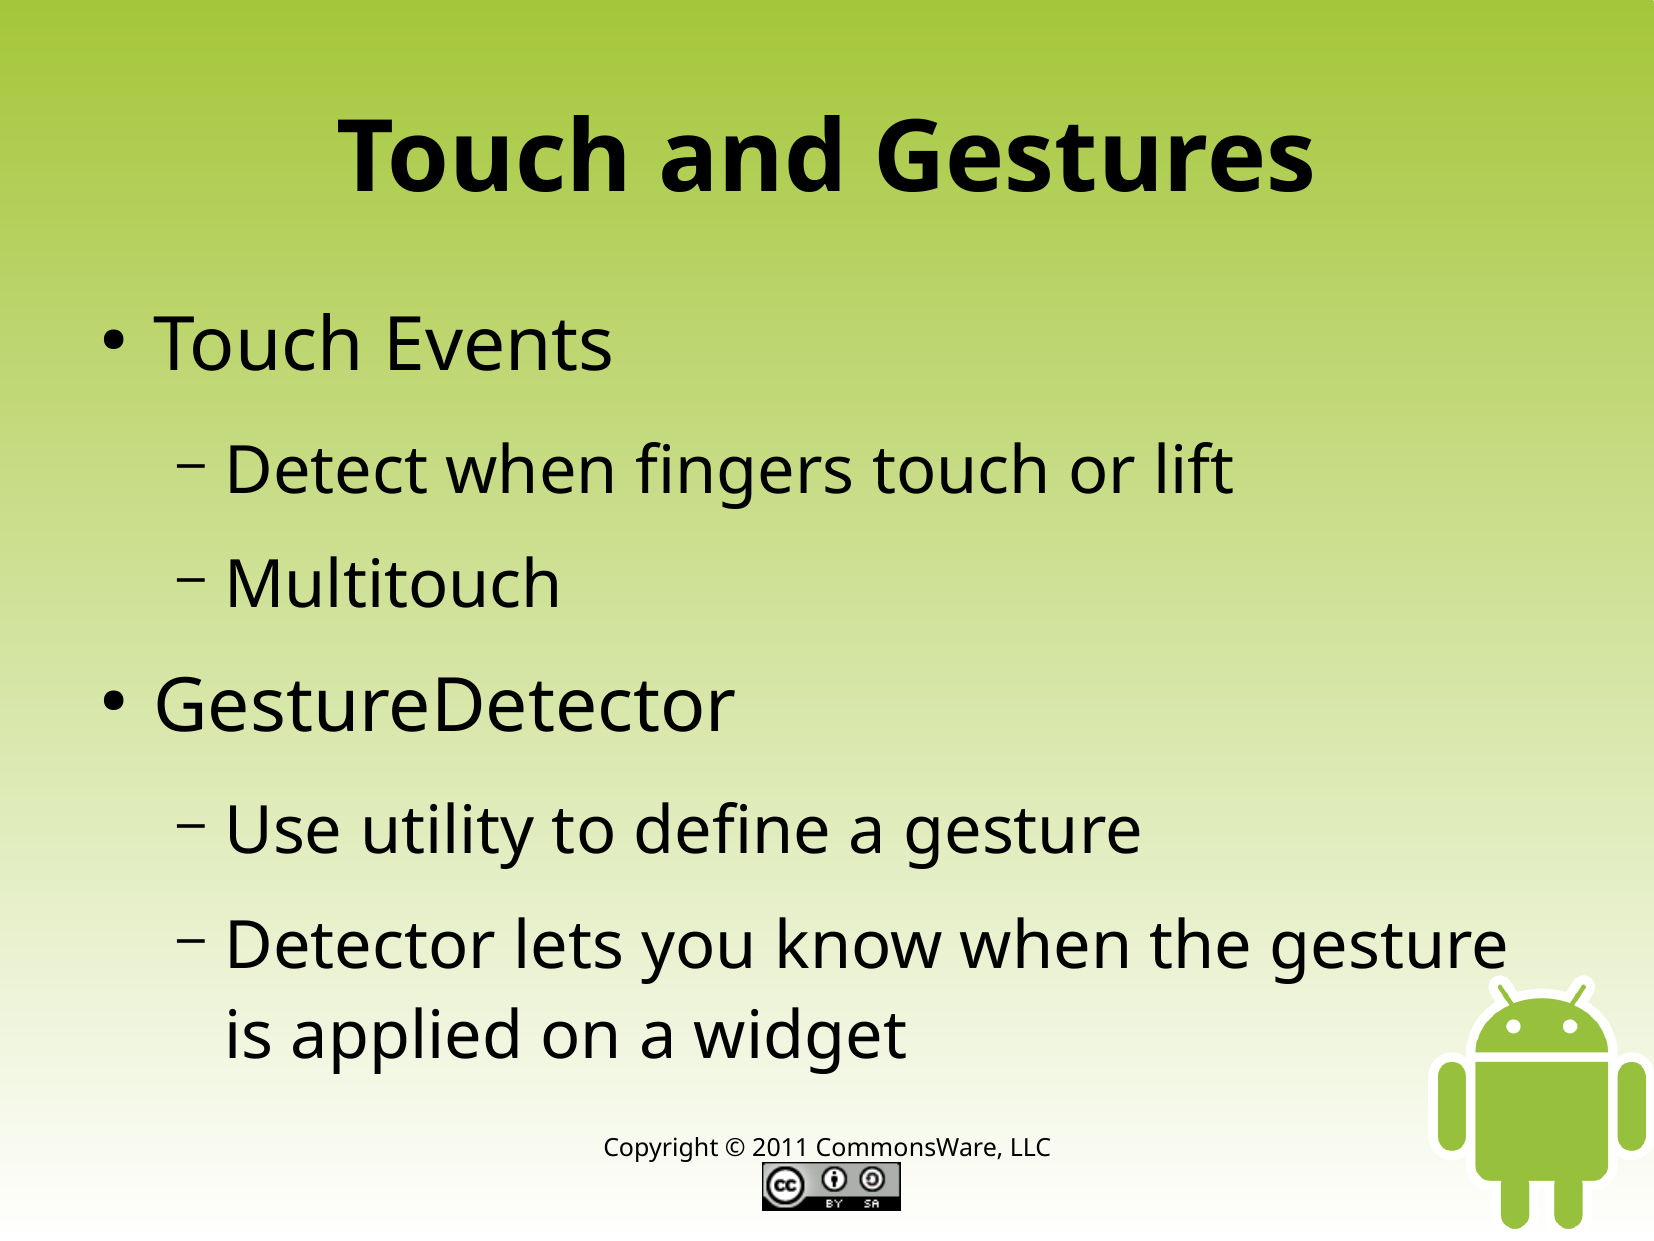

# Touch and Gestures
Touch Events
Detect when fingers touch or lift
Multitouch
GestureDetector
Use utility to define a gesture
Detector lets you know when the gesture
is applied on a widget